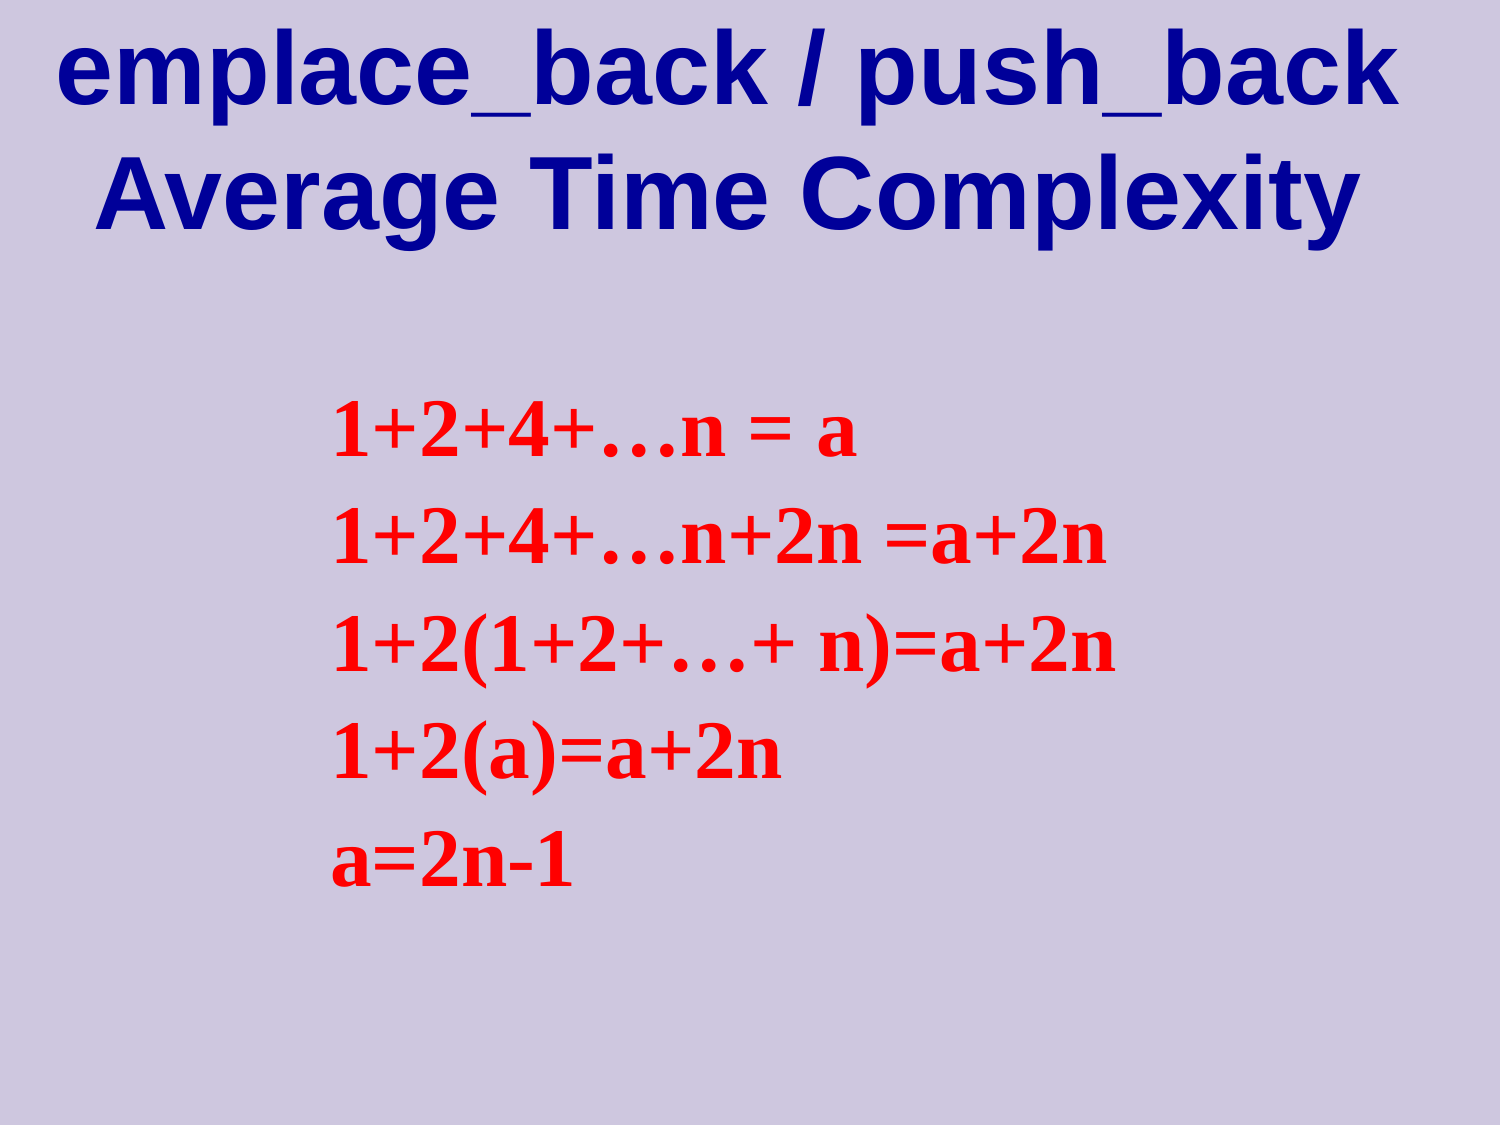

# emplace_back / push_back Average Time Complexity
1+2+4+…n = a
1+2+4+…n+2n =a+2n
1+2(1+2+…+ n)=a+2n
1+2(a)=a+2n
a=2n-1